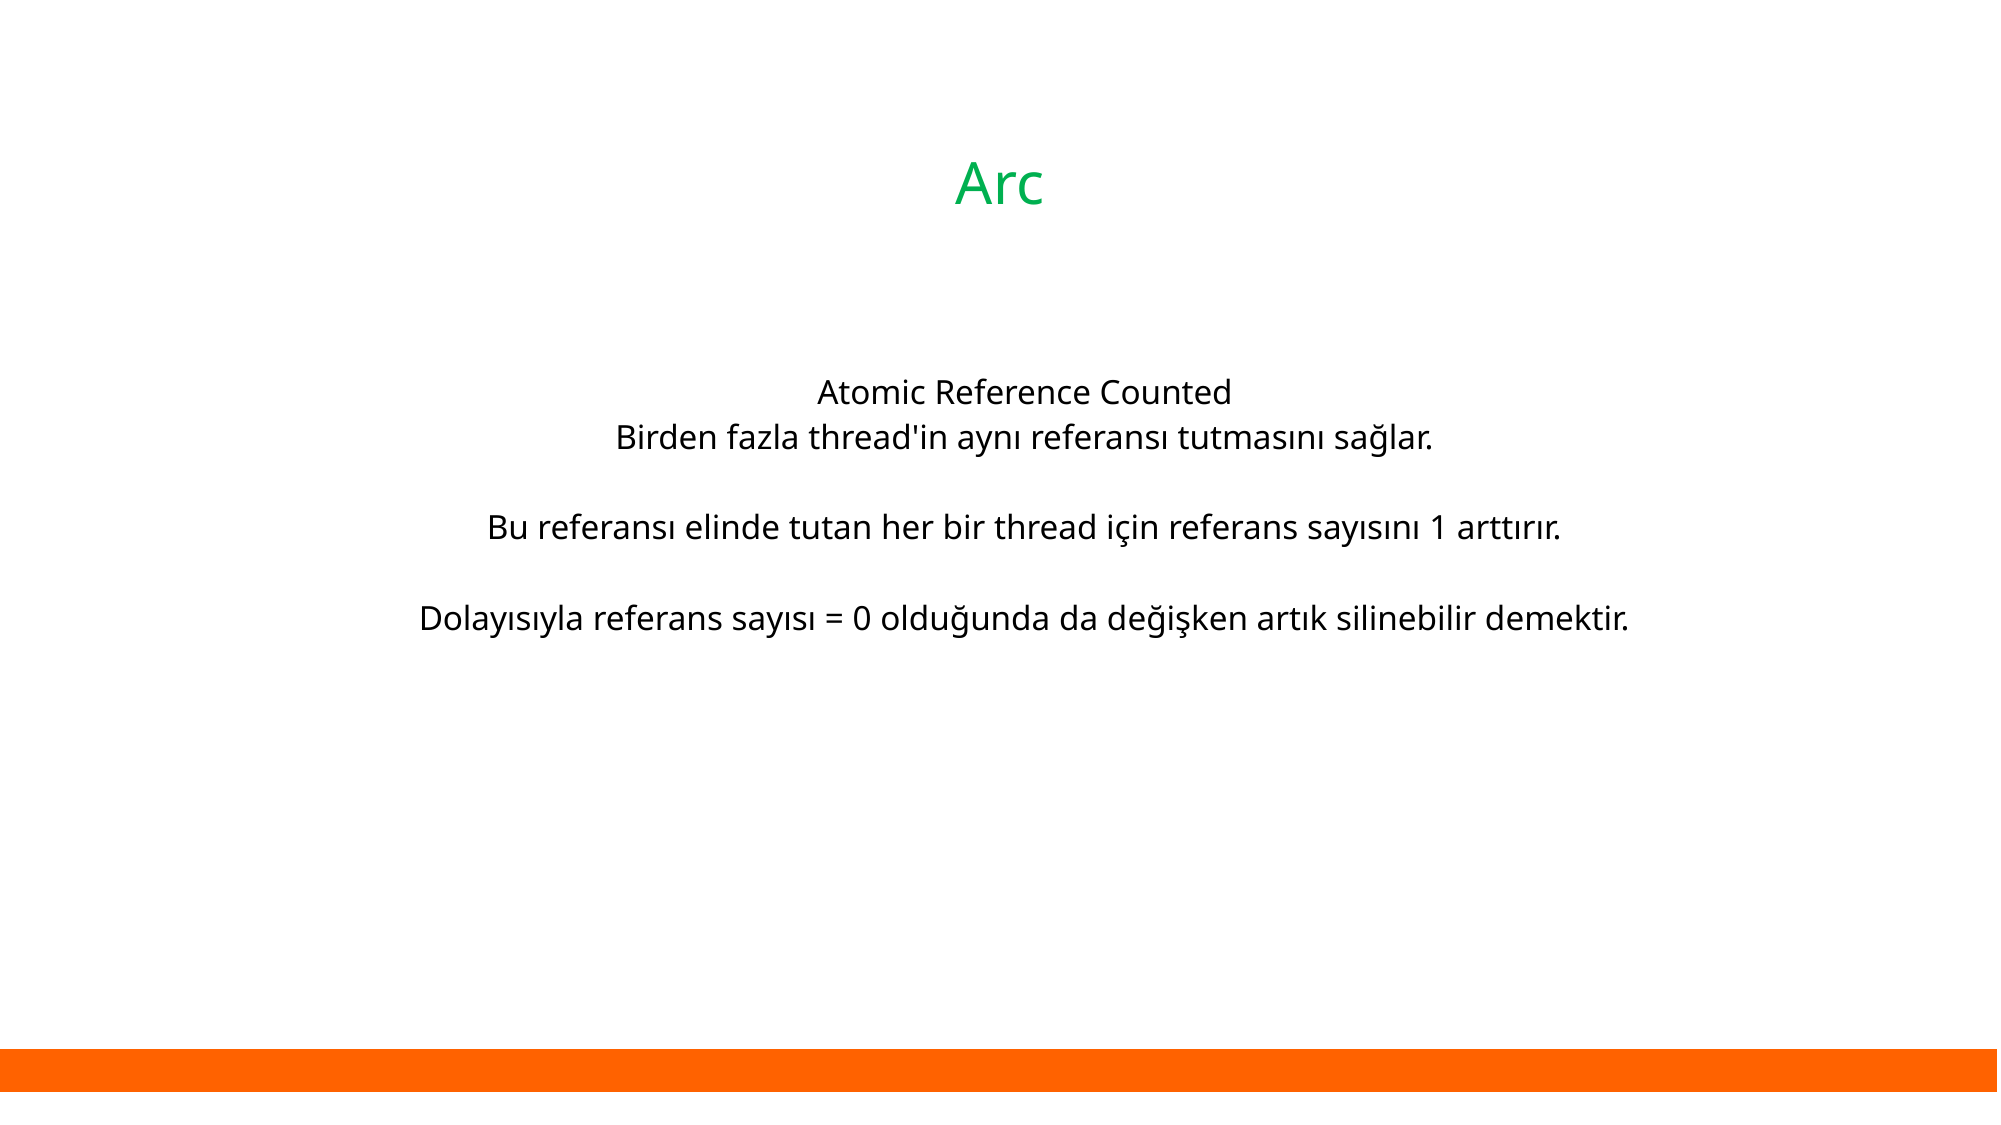

# Arc
Atomic Reference Counted
Birden fazla thread'in aynı referansı tutmasını sağlar.
Bu referansı elinde tutan her bir thread için referans sayısını 1 arttırır.
Dolayısıyla referans sayısı = 0 olduğunda da değişken artık silinebilir demektir.